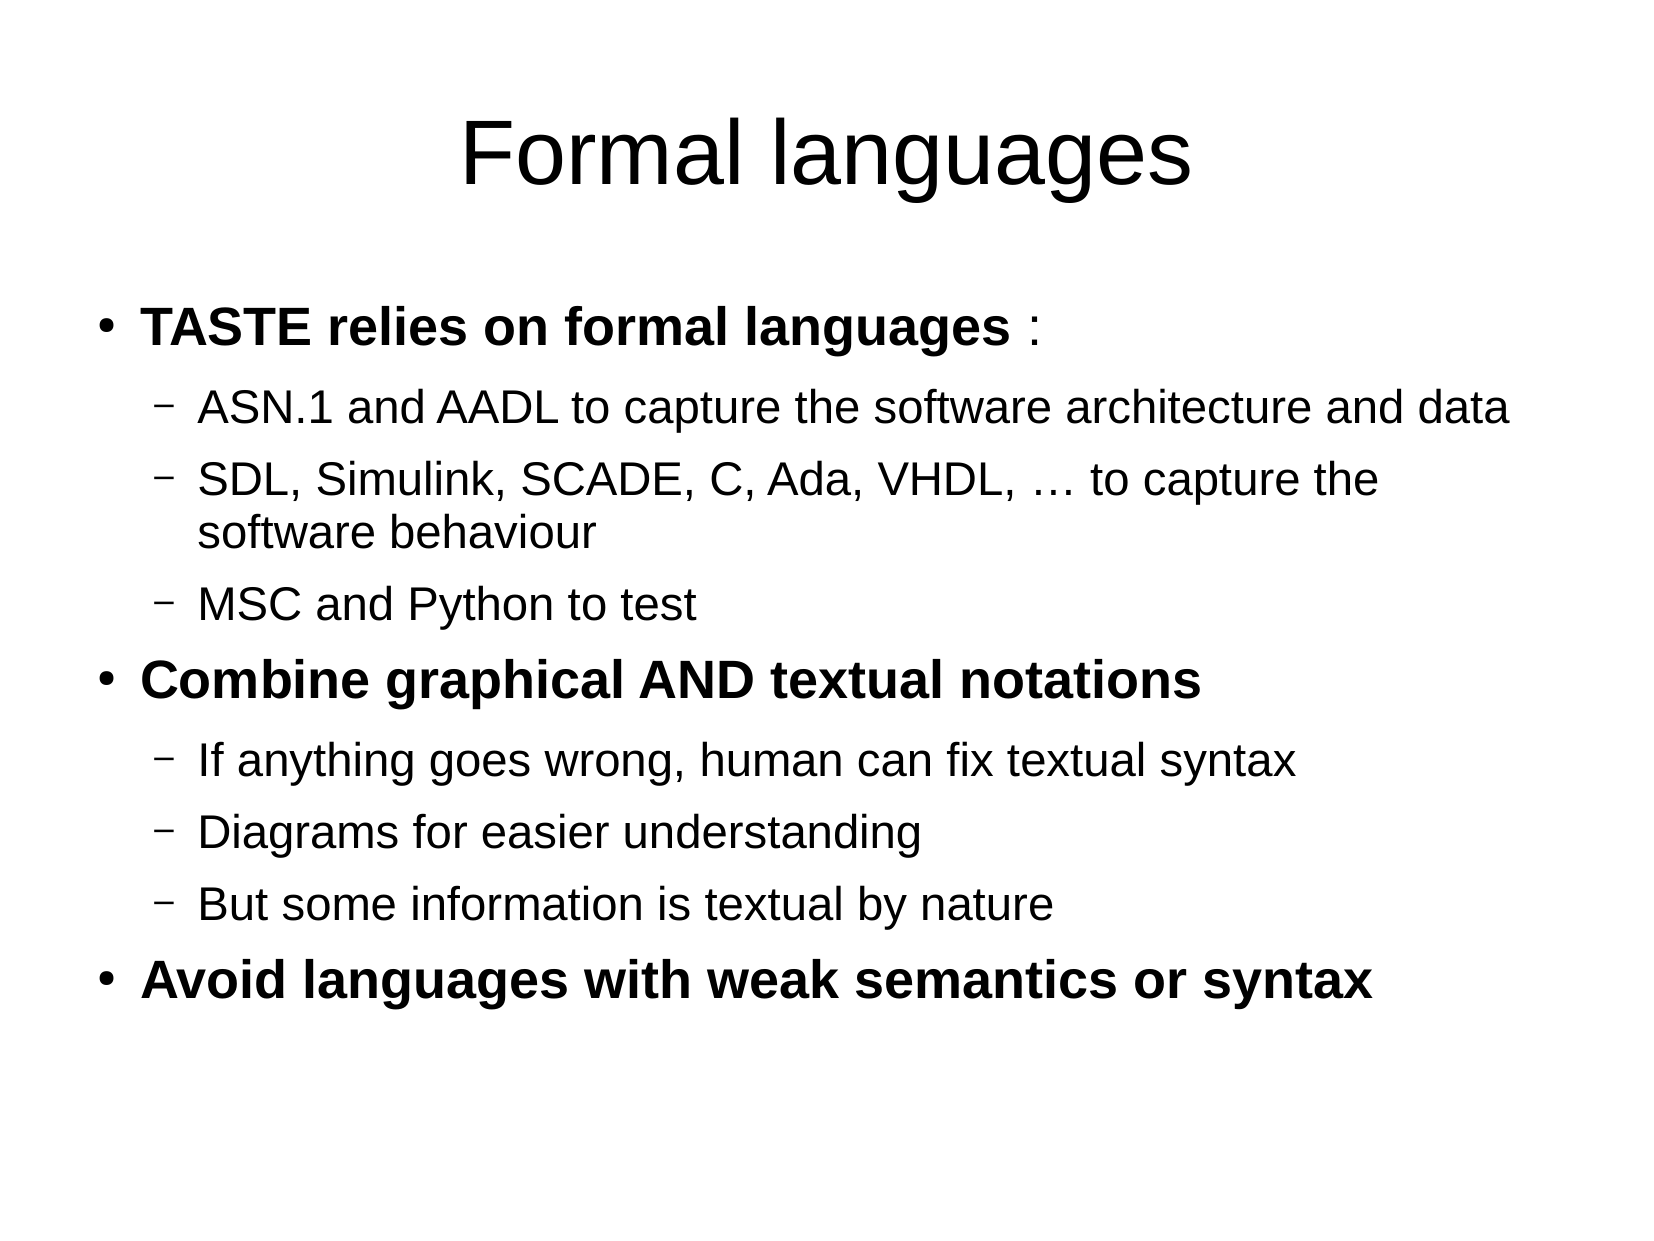

# Formal languages
TASTE relies on formal languages :
ASN.1 and AADL to capture the software architecture and data
SDL, Simulink, SCADE, C, Ada, VHDL, … to capture the software behaviour
MSC and Python to test
Combine graphical AND textual notations
If anything goes wrong, human can fix textual syntax
Diagrams for easier understanding
But some information is textual by nature
Avoid languages with weak semantics or syntax